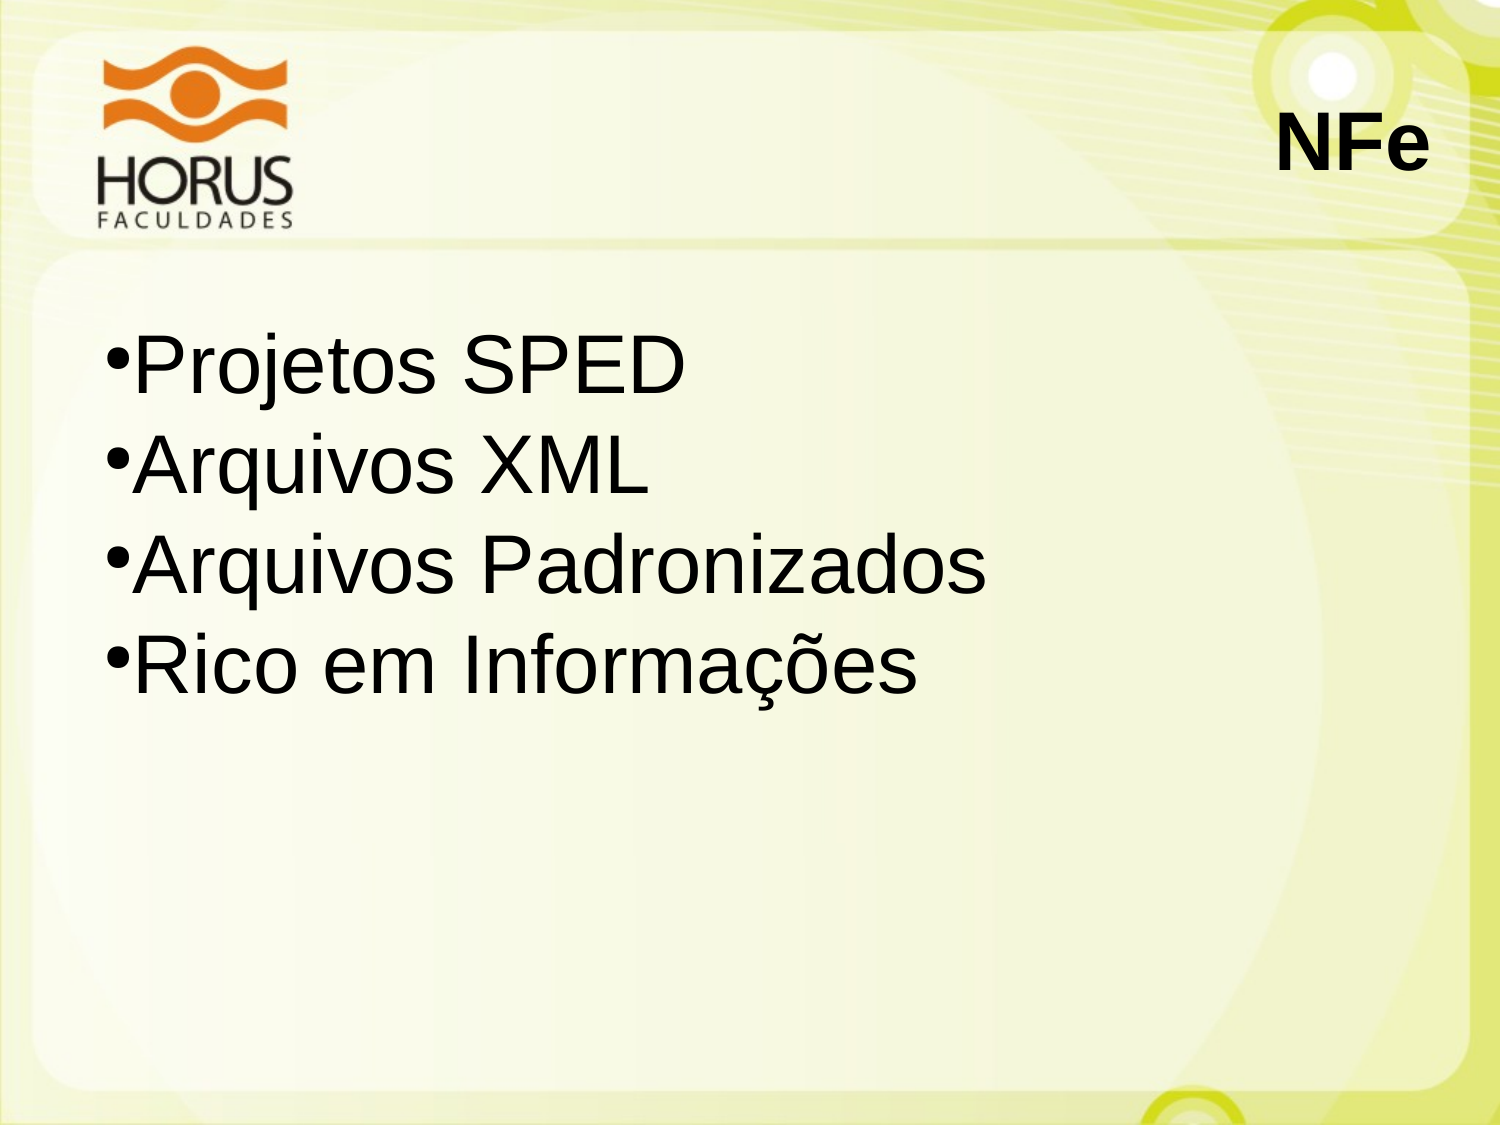

# NFe
Projetos SPED
Arquivos XML
Arquivos Padronizados
Rico em Informações